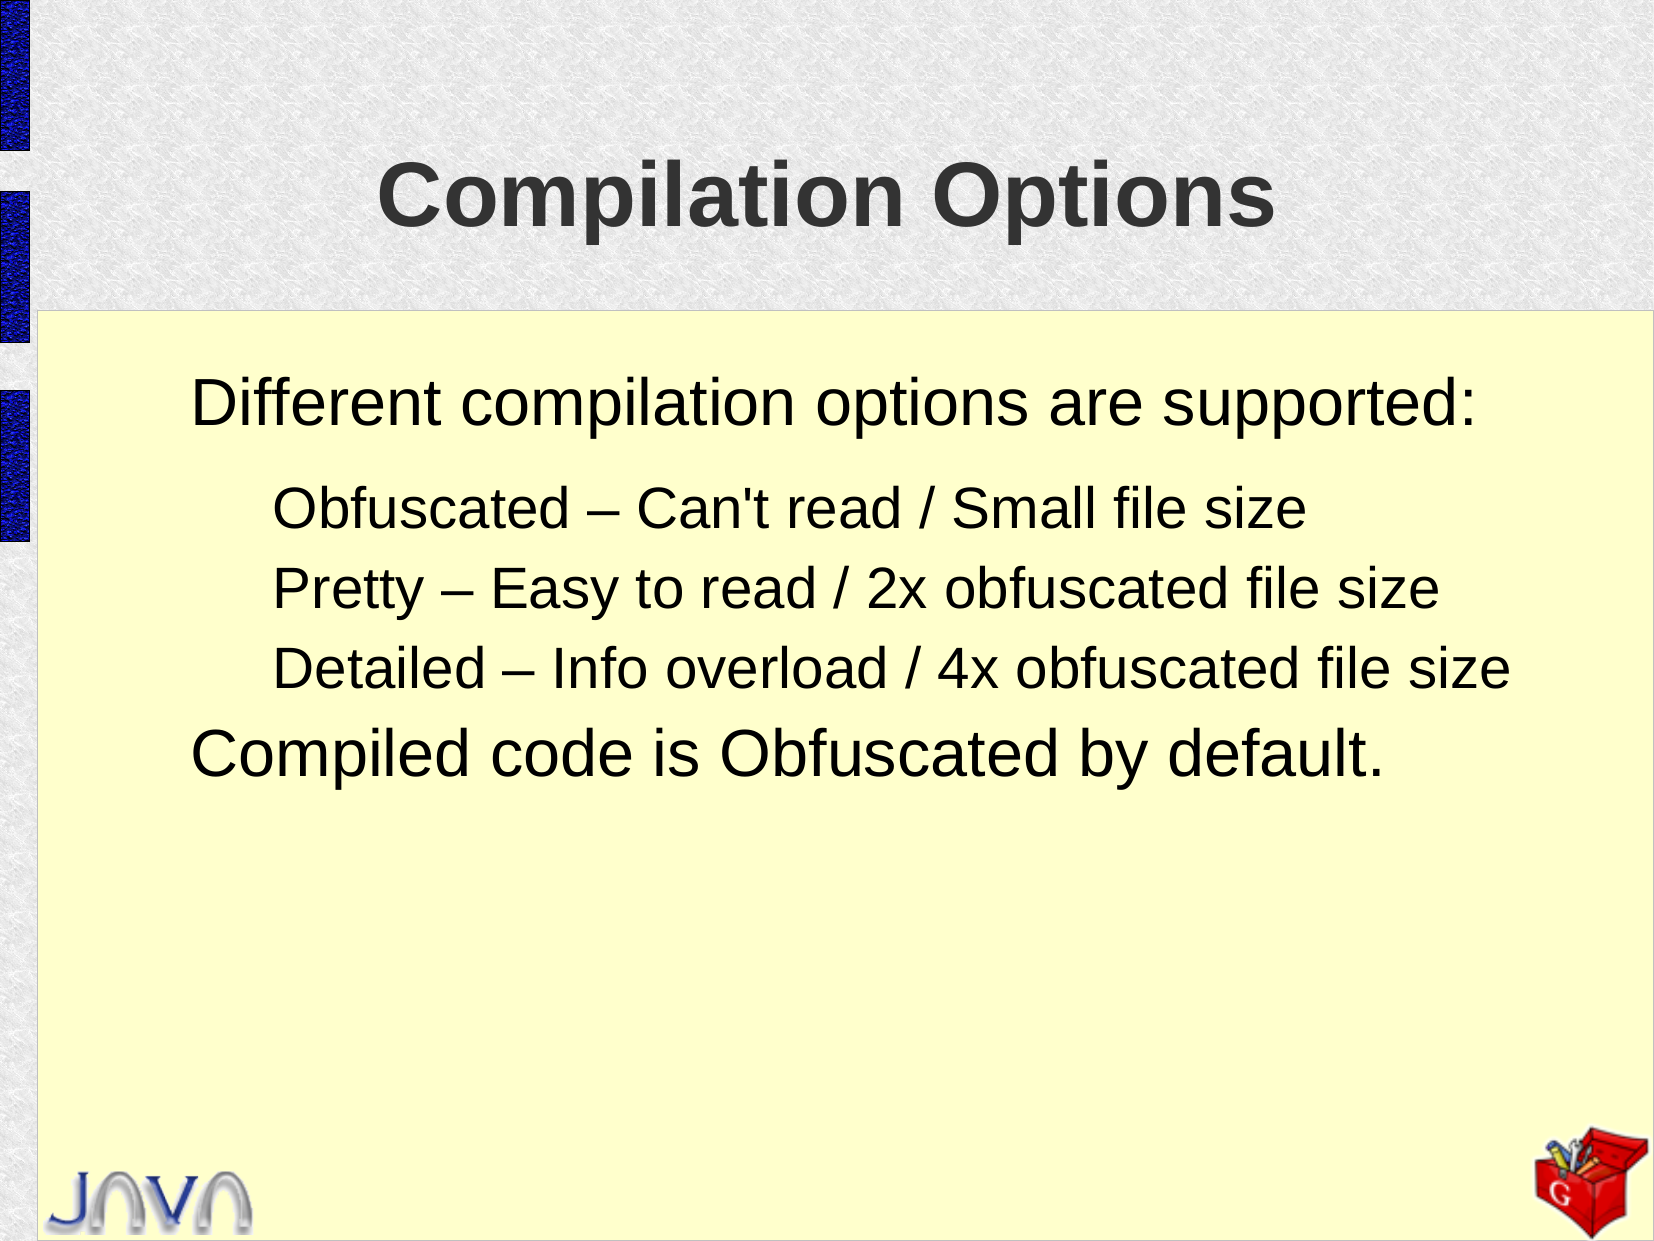

# Compilation Options
Different compilation options are supported:
Obfuscated – Can't read / Small file size
Pretty – Easy to read / 2x obfuscated file size
Detailed – Info overload / 4x obfuscated file size
Compiled code is Obfuscated by default.